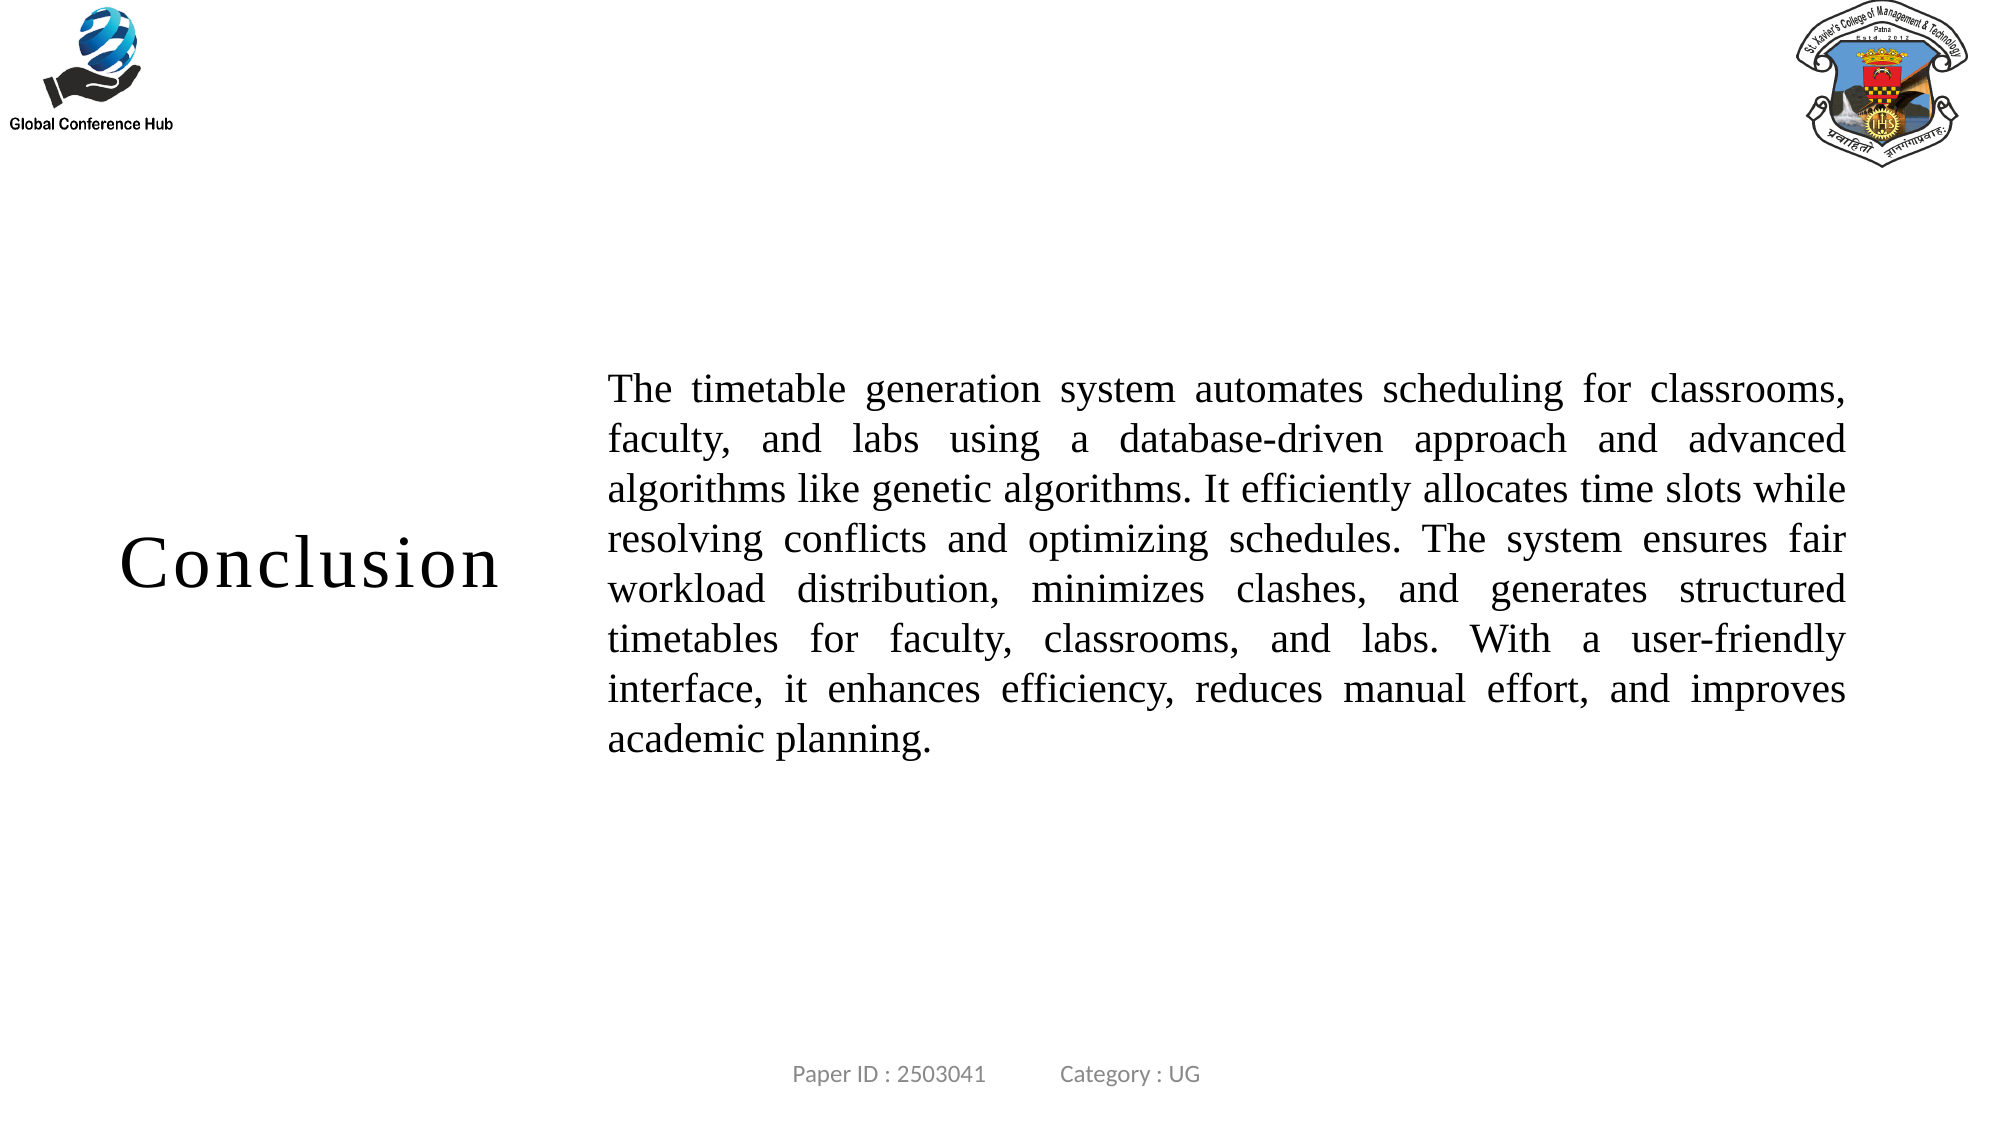

# Conclusion
The timetable generation system automates scheduling for classrooms, faculty, and labs using a database-driven approach and advanced algorithms like genetic algorithms. It efficiently allocates time slots while resolving conflicts and optimizing schedules. The system ensures fair workload distribution, minimizes clashes, and generates structured timetables for faculty, classrooms, and labs. With a user-friendly interface, it enhances efficiency, reduces manual effort, and improves academic planning.
Paper ID : 2503041 Category : UG